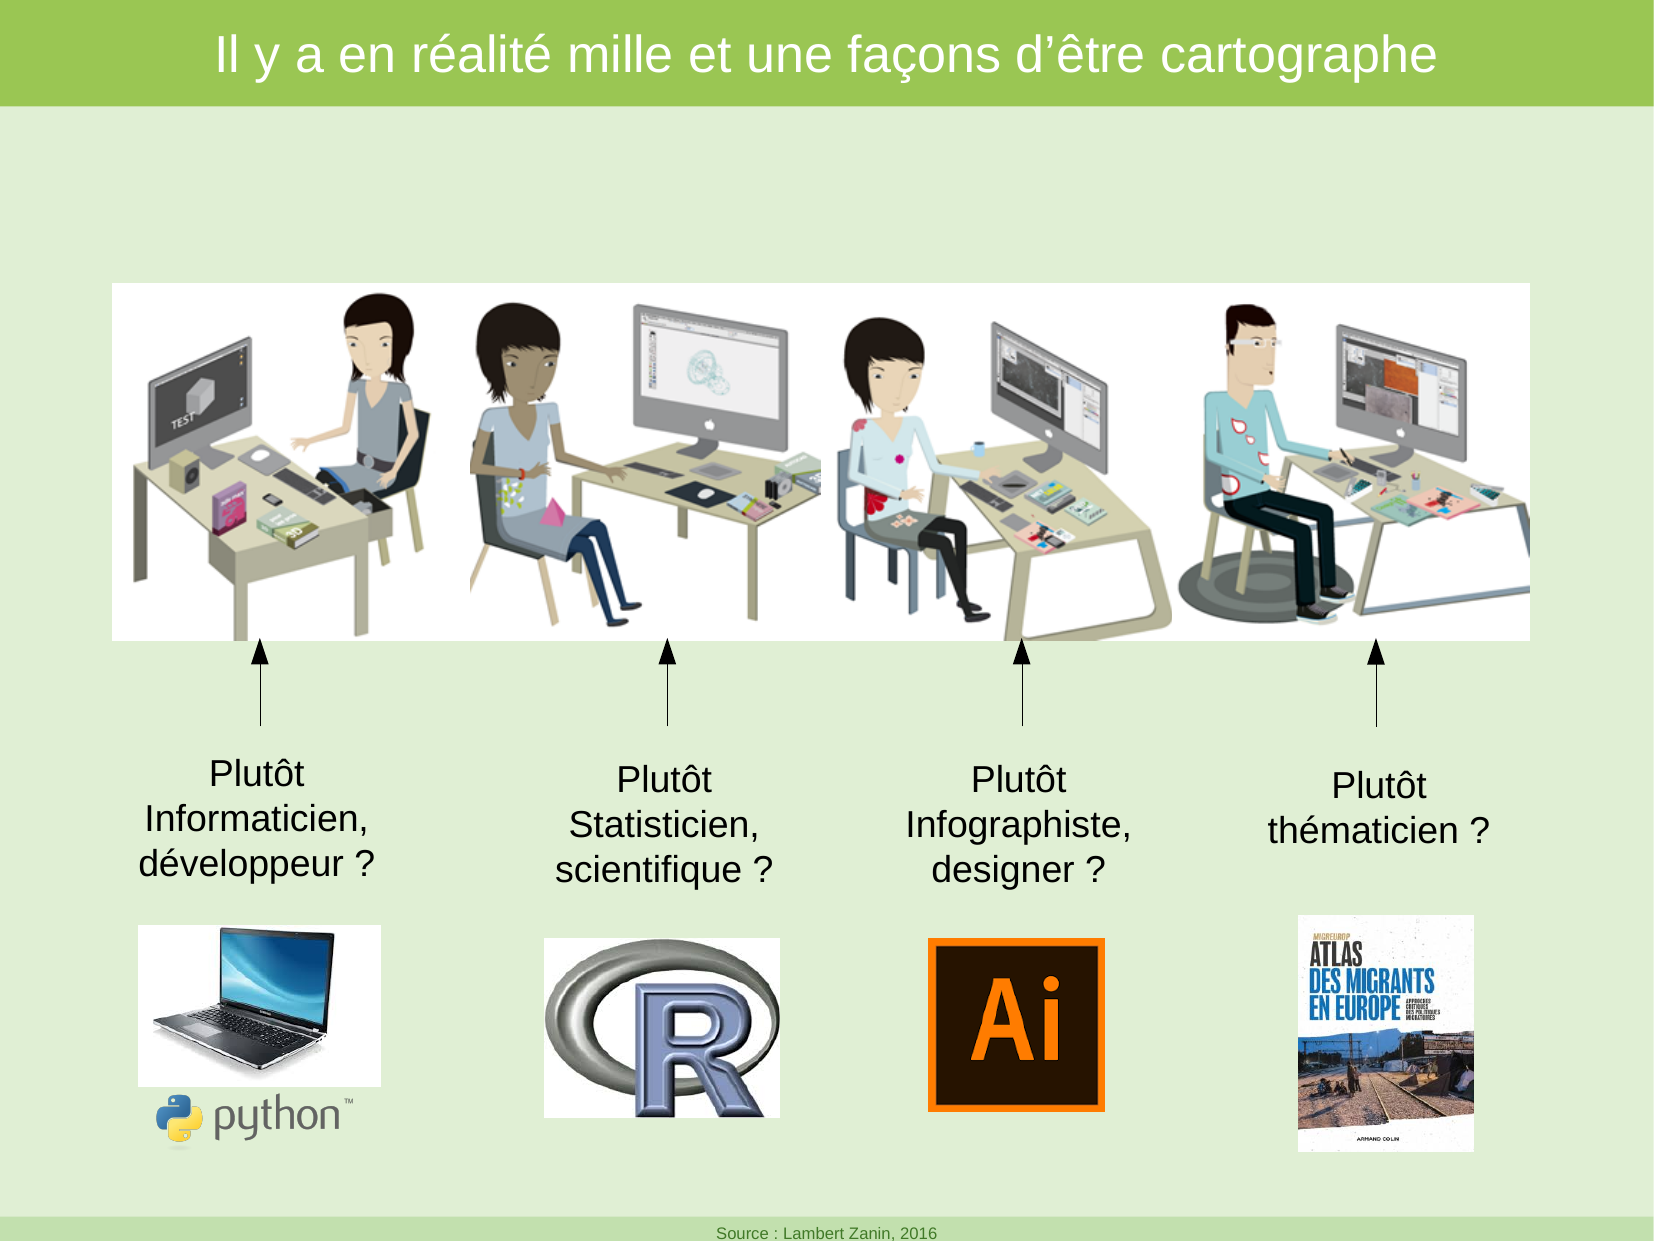

# Il y a en réalité mille et une façons d’être cartographe
Plutôt
Informaticien,
développeur ?
Plutôt
Statisticien,
scientifique ?
Plutôt
Infographiste,
designer ?
Plutôt
thématicien ?
Source : Lambert Zanin, 2016